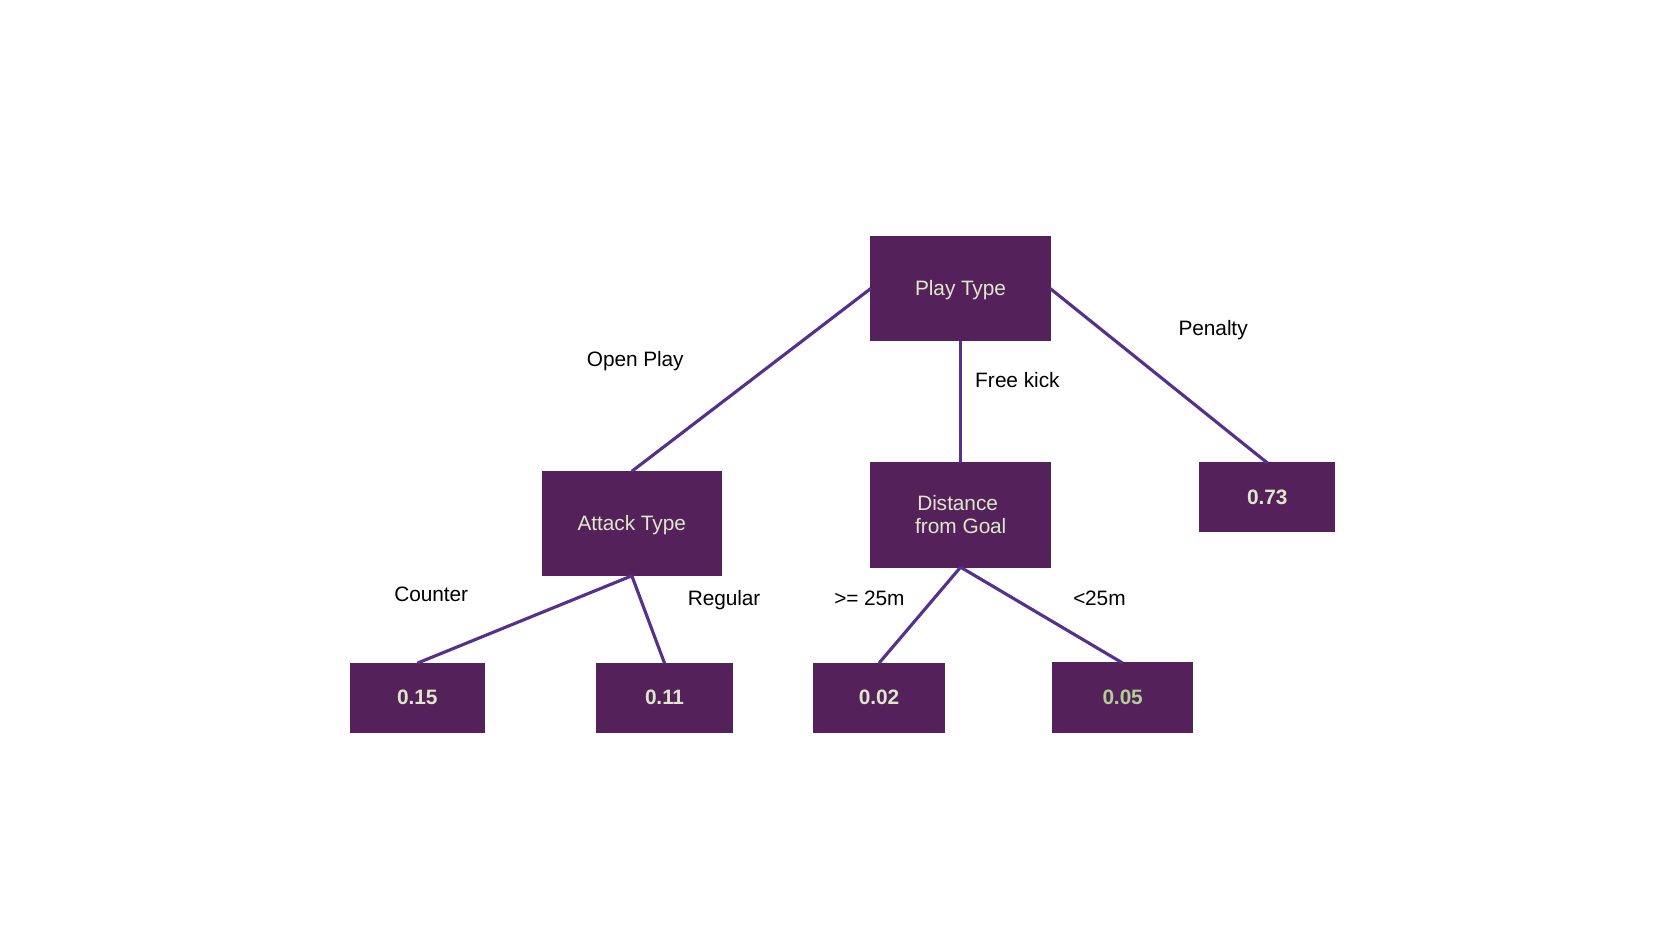

Play Type
Penalty
Open Play
Free kick
Distance
from Goal
0.73
Attack Type
Counter
Regular
>= 25m
<25m
0.05
0.02
0.15
0.11